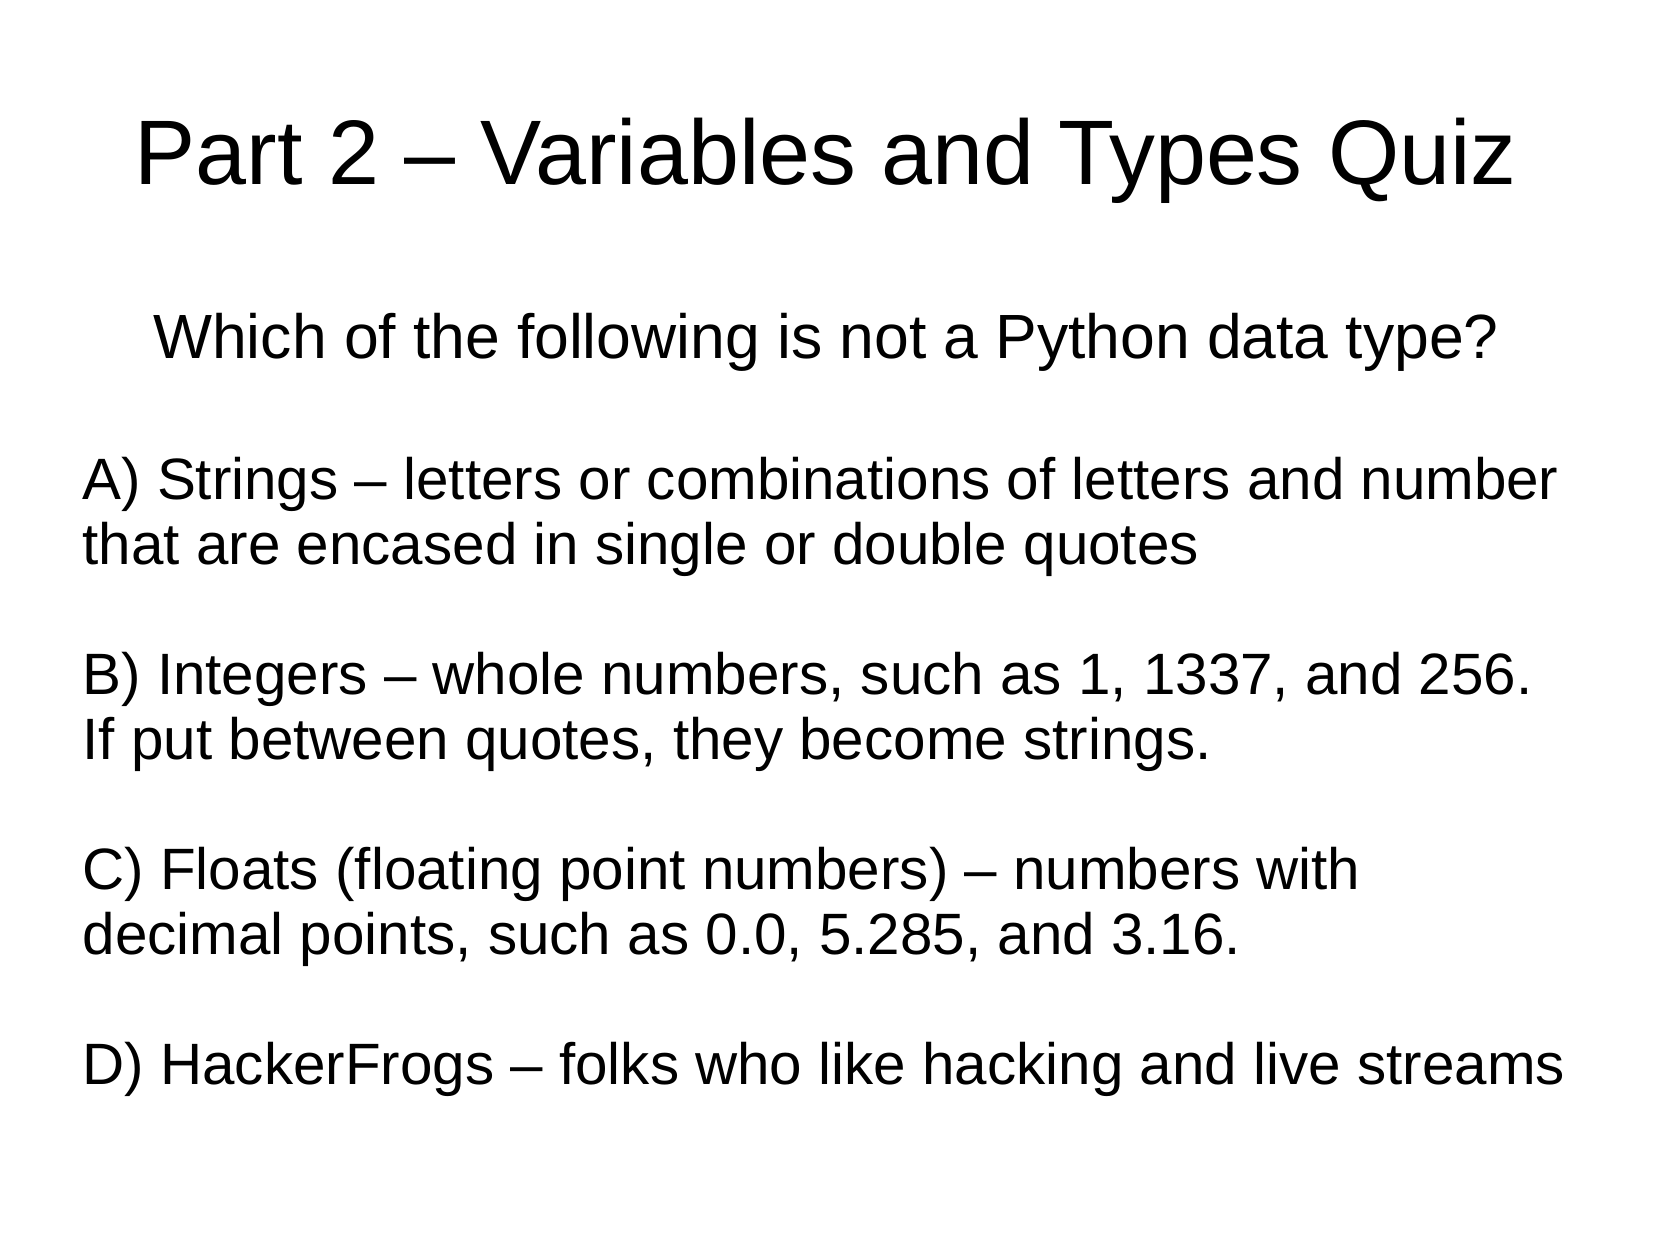

# Part 2 – Variables and Types Quiz
Which of the following is not a Python data type?
A) Strings – letters or combinations of letters and number that are encased in single or double quotes
B) Integers – whole numbers, such as 1, 1337, and 256. If put between quotes, they become strings.
C) Floats (floating point numbers) – numbers with decimal points, such as 0.0, 5.285, and 3.16.
D) HackerFrogs – folks who like hacking and live streams